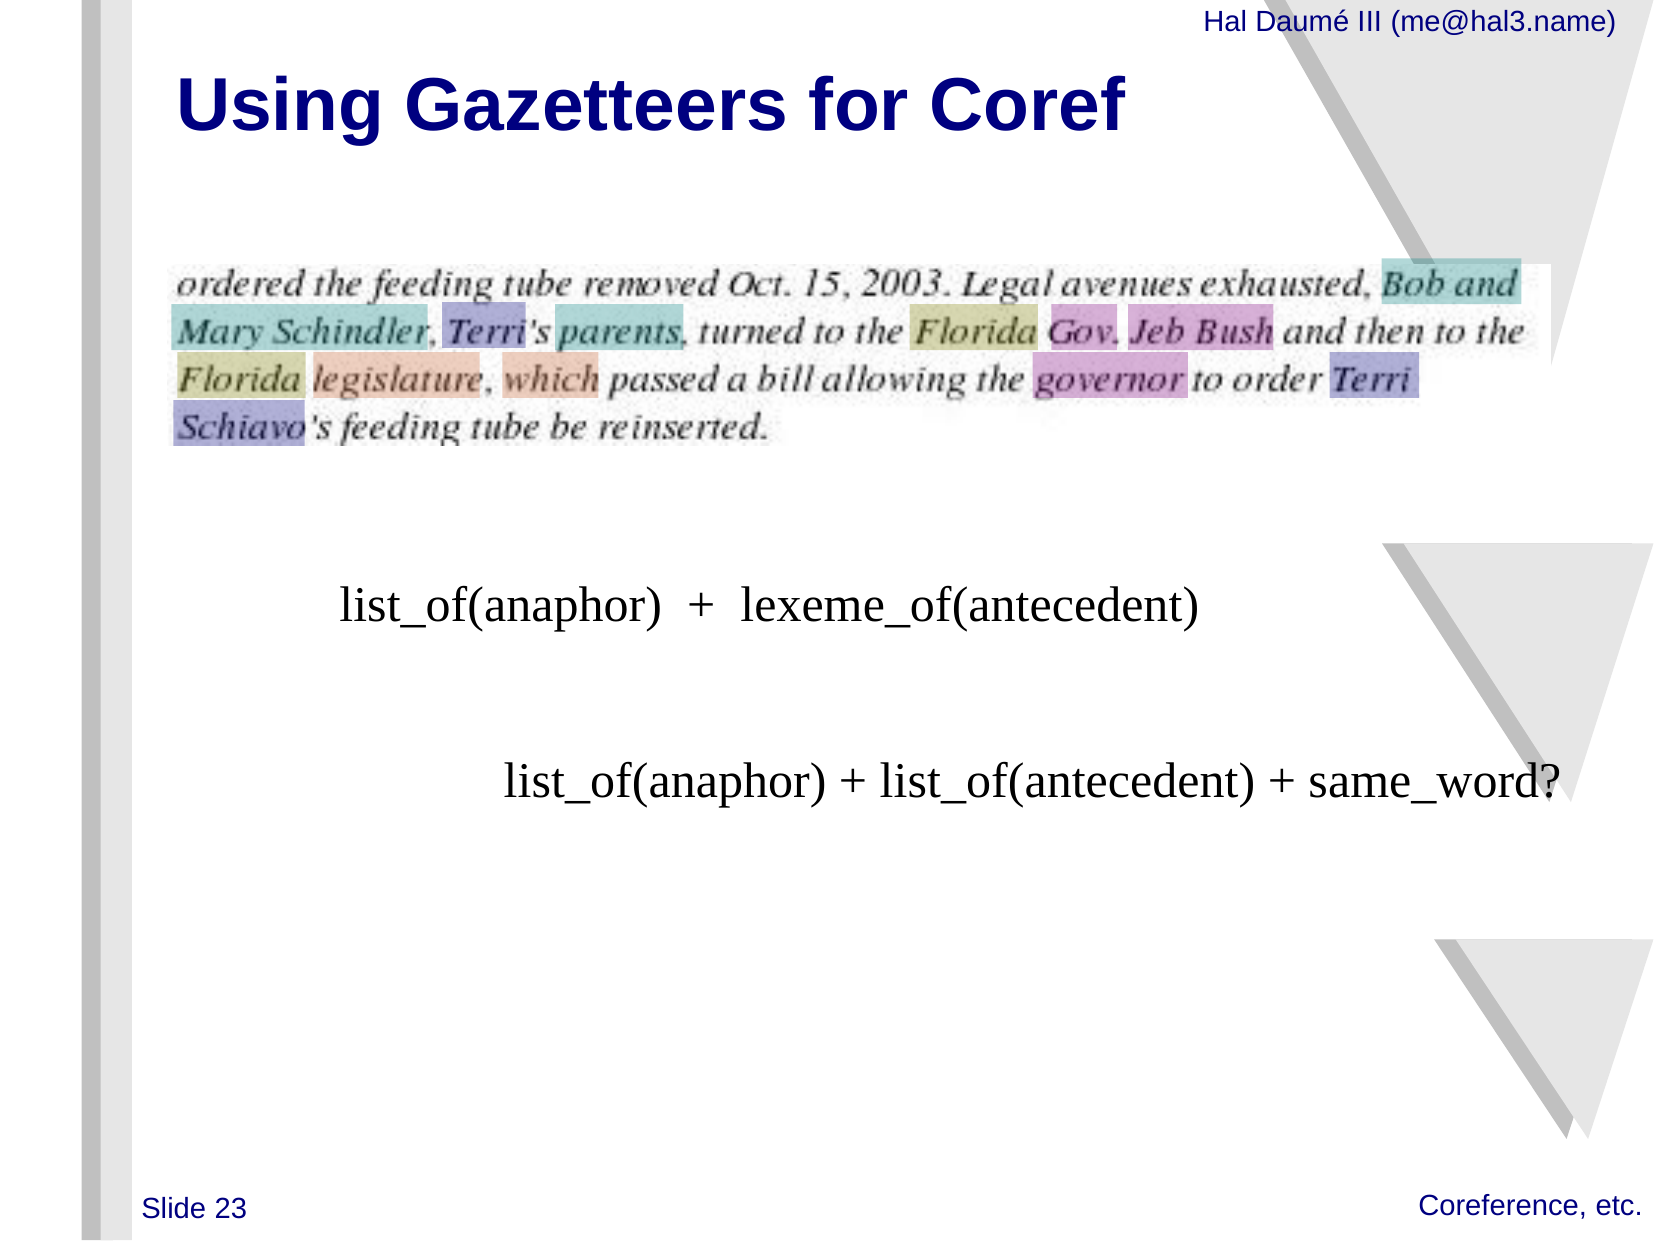

# Using Gazetteers for Coref
list_of(anaphor) + lexeme_of(antecedent)
list_of(anaphor) + list_of(antecedent) + same_word?